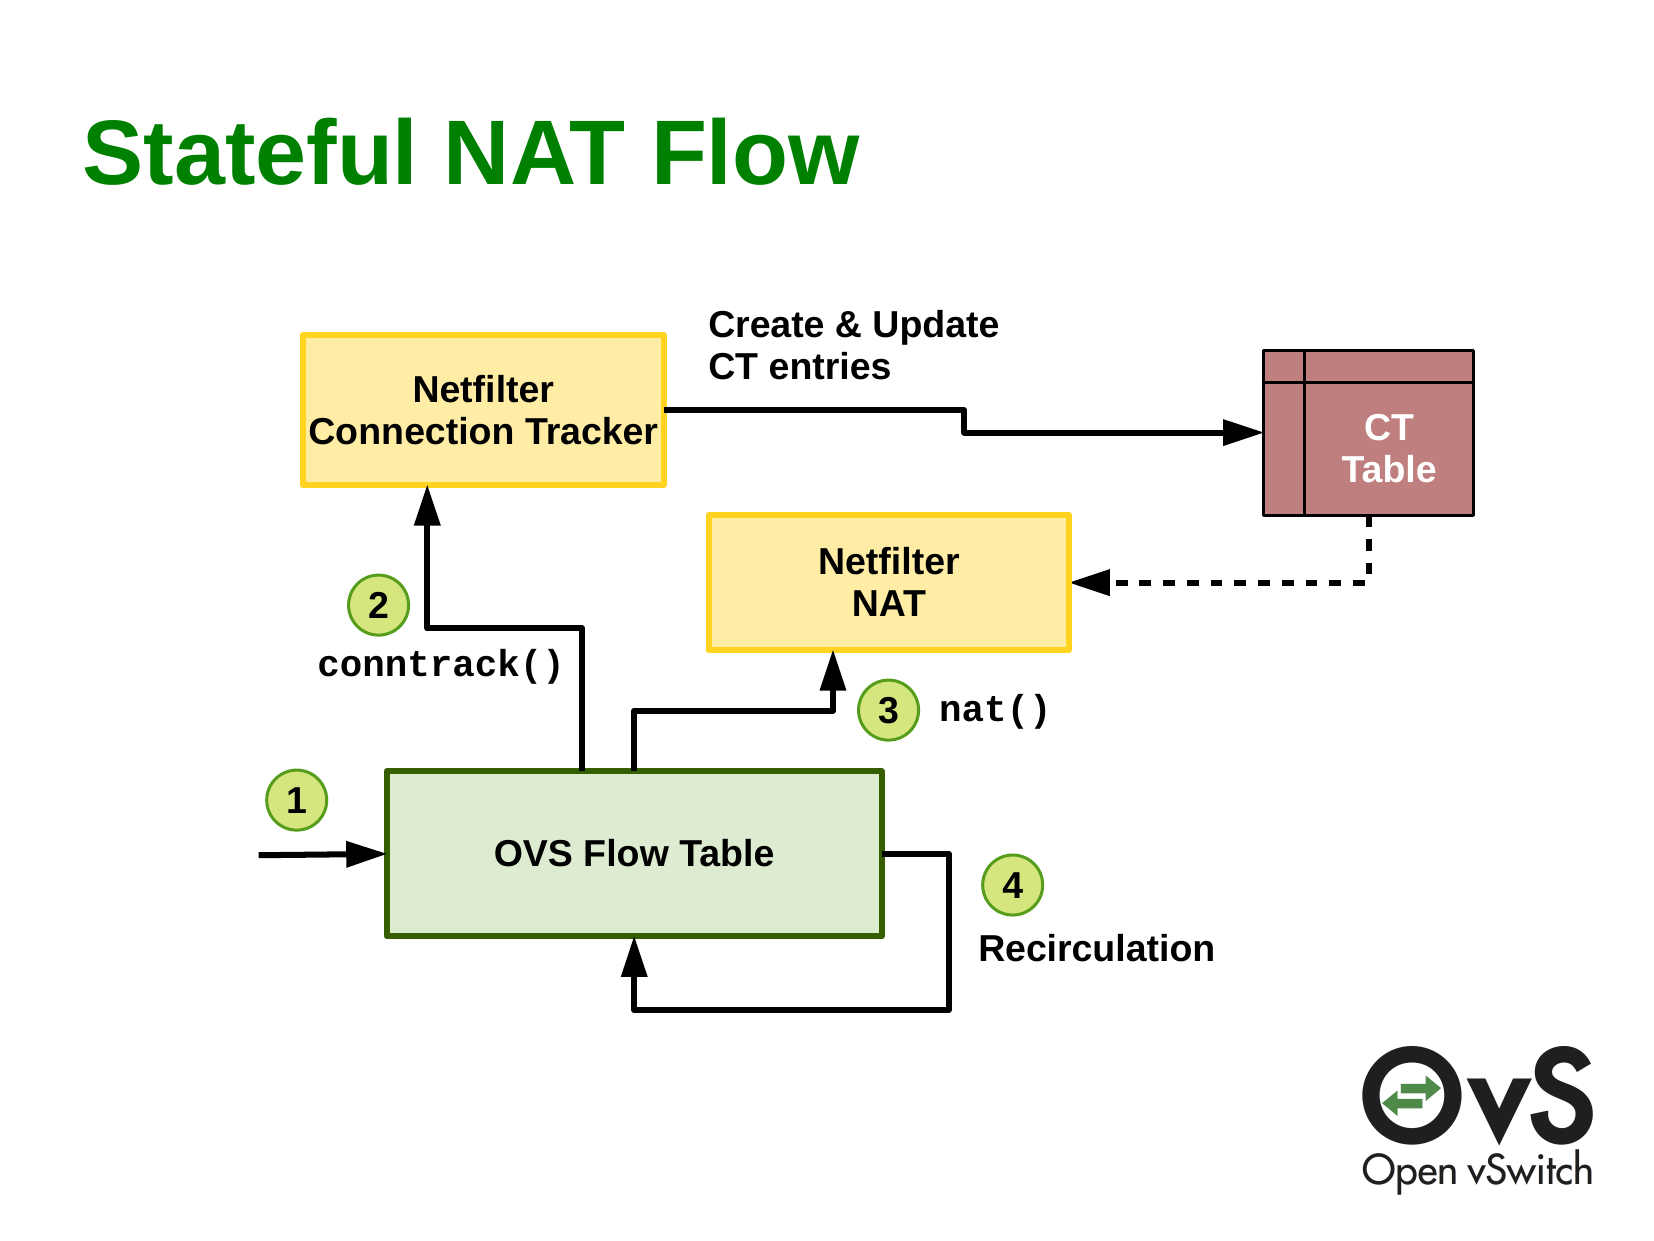

# Stateful NAT Flow
Create & Update
CT entries
Netfilter
Connection Tracker
CT
Table
Netfilter
NAT
2
conntrack()
3
nat()
1
OVS Flow Table
4
Recirculation